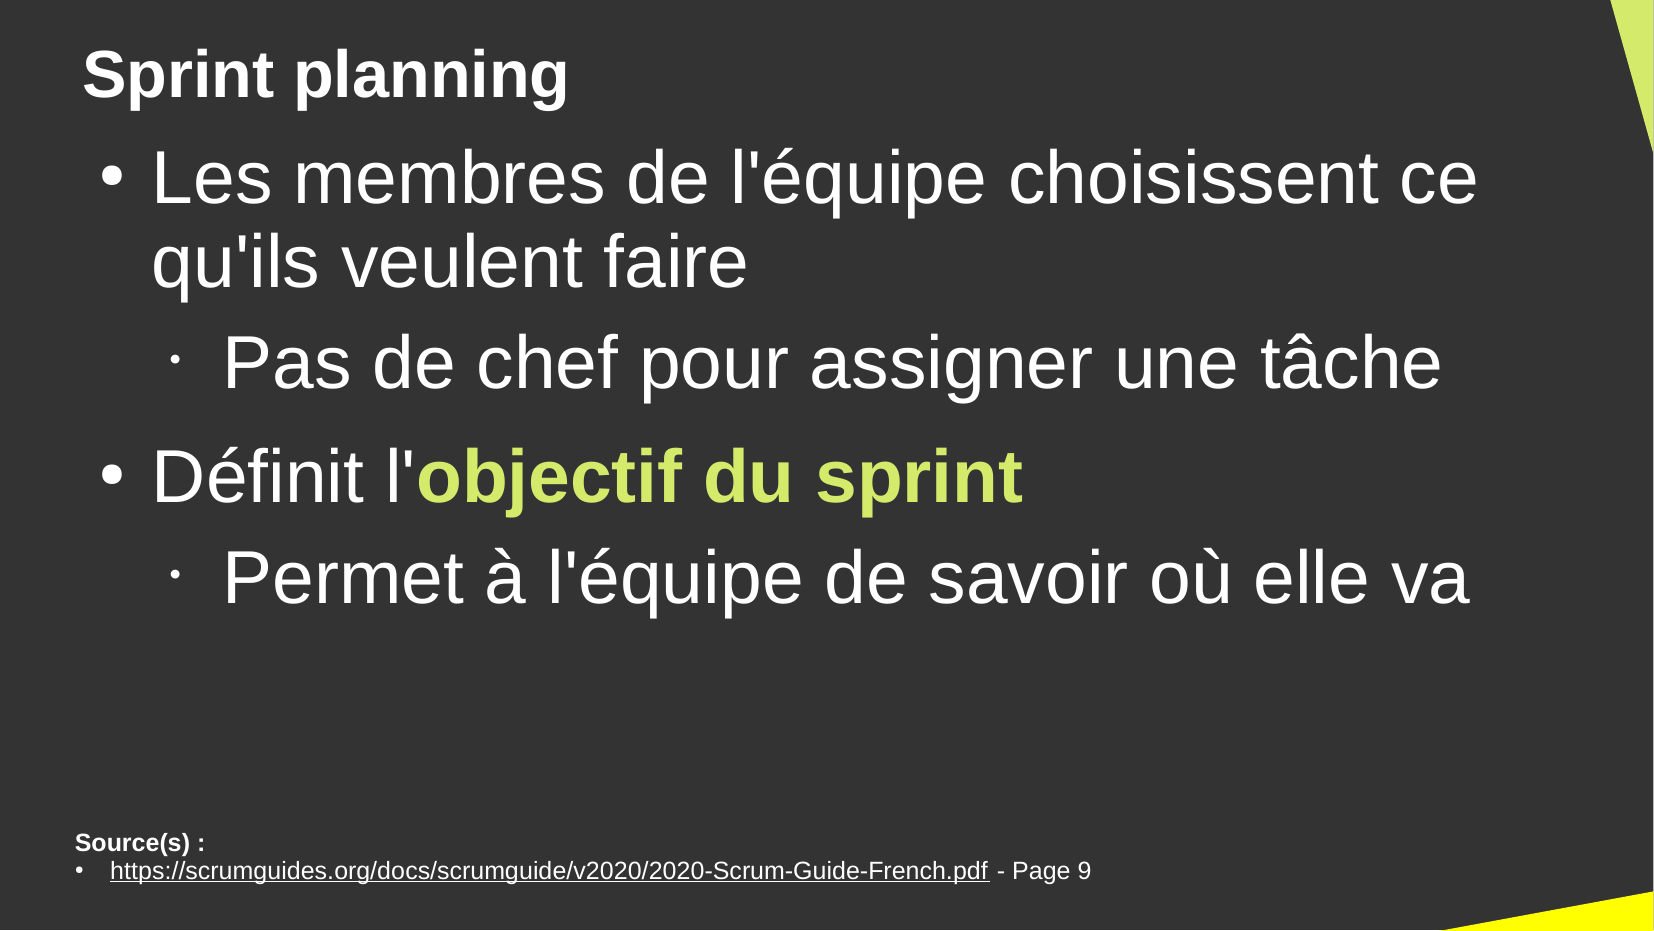

# Sprint planning
Les membres de l'équipe choisissent ce qu'ils veulent faire
Pas de chef pour assigner une tâche
Définit l'objectif du sprint
Permet à l'équipe de savoir où elle va
Source(s) :
https://scrumguides.org/docs/scrumguide/v2020/2020-Scrum-Guide-French.pdf - Page 9